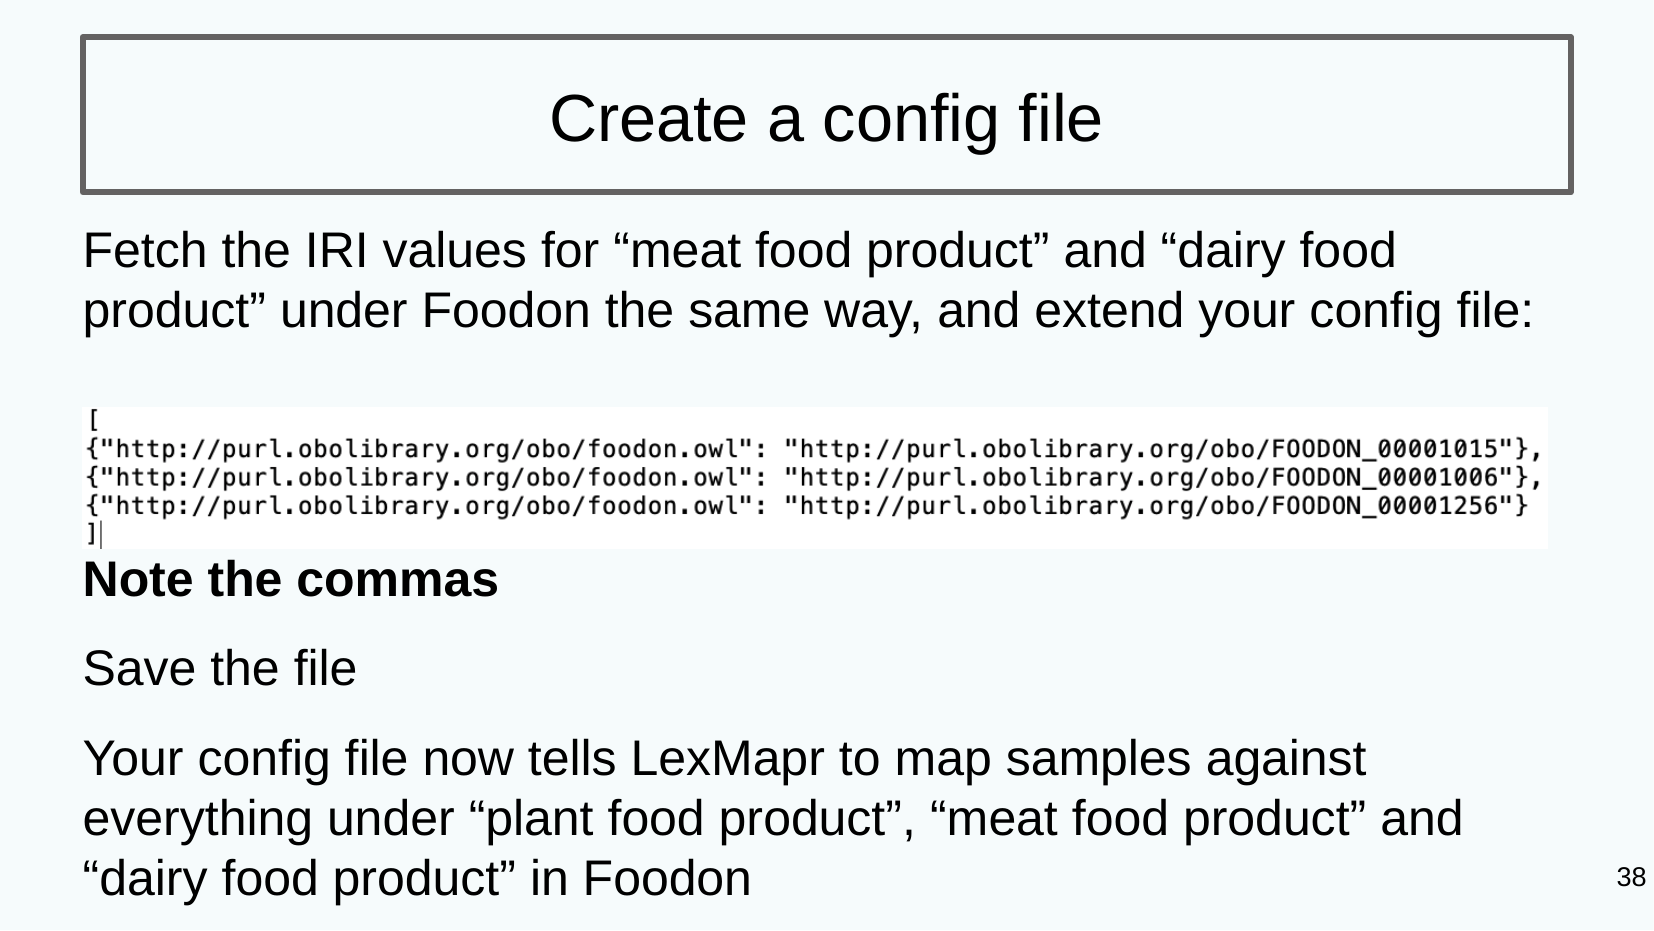

Create a config file
Fetch the IRI values for “meat food product” and “dairy food product” under Foodon the same way, and extend your config file:
Note the commas
Save the file
Your config file now tells LexMapr to map samples against everything under “plant food product”, “meat food product” and “dairy food product” in Foodon